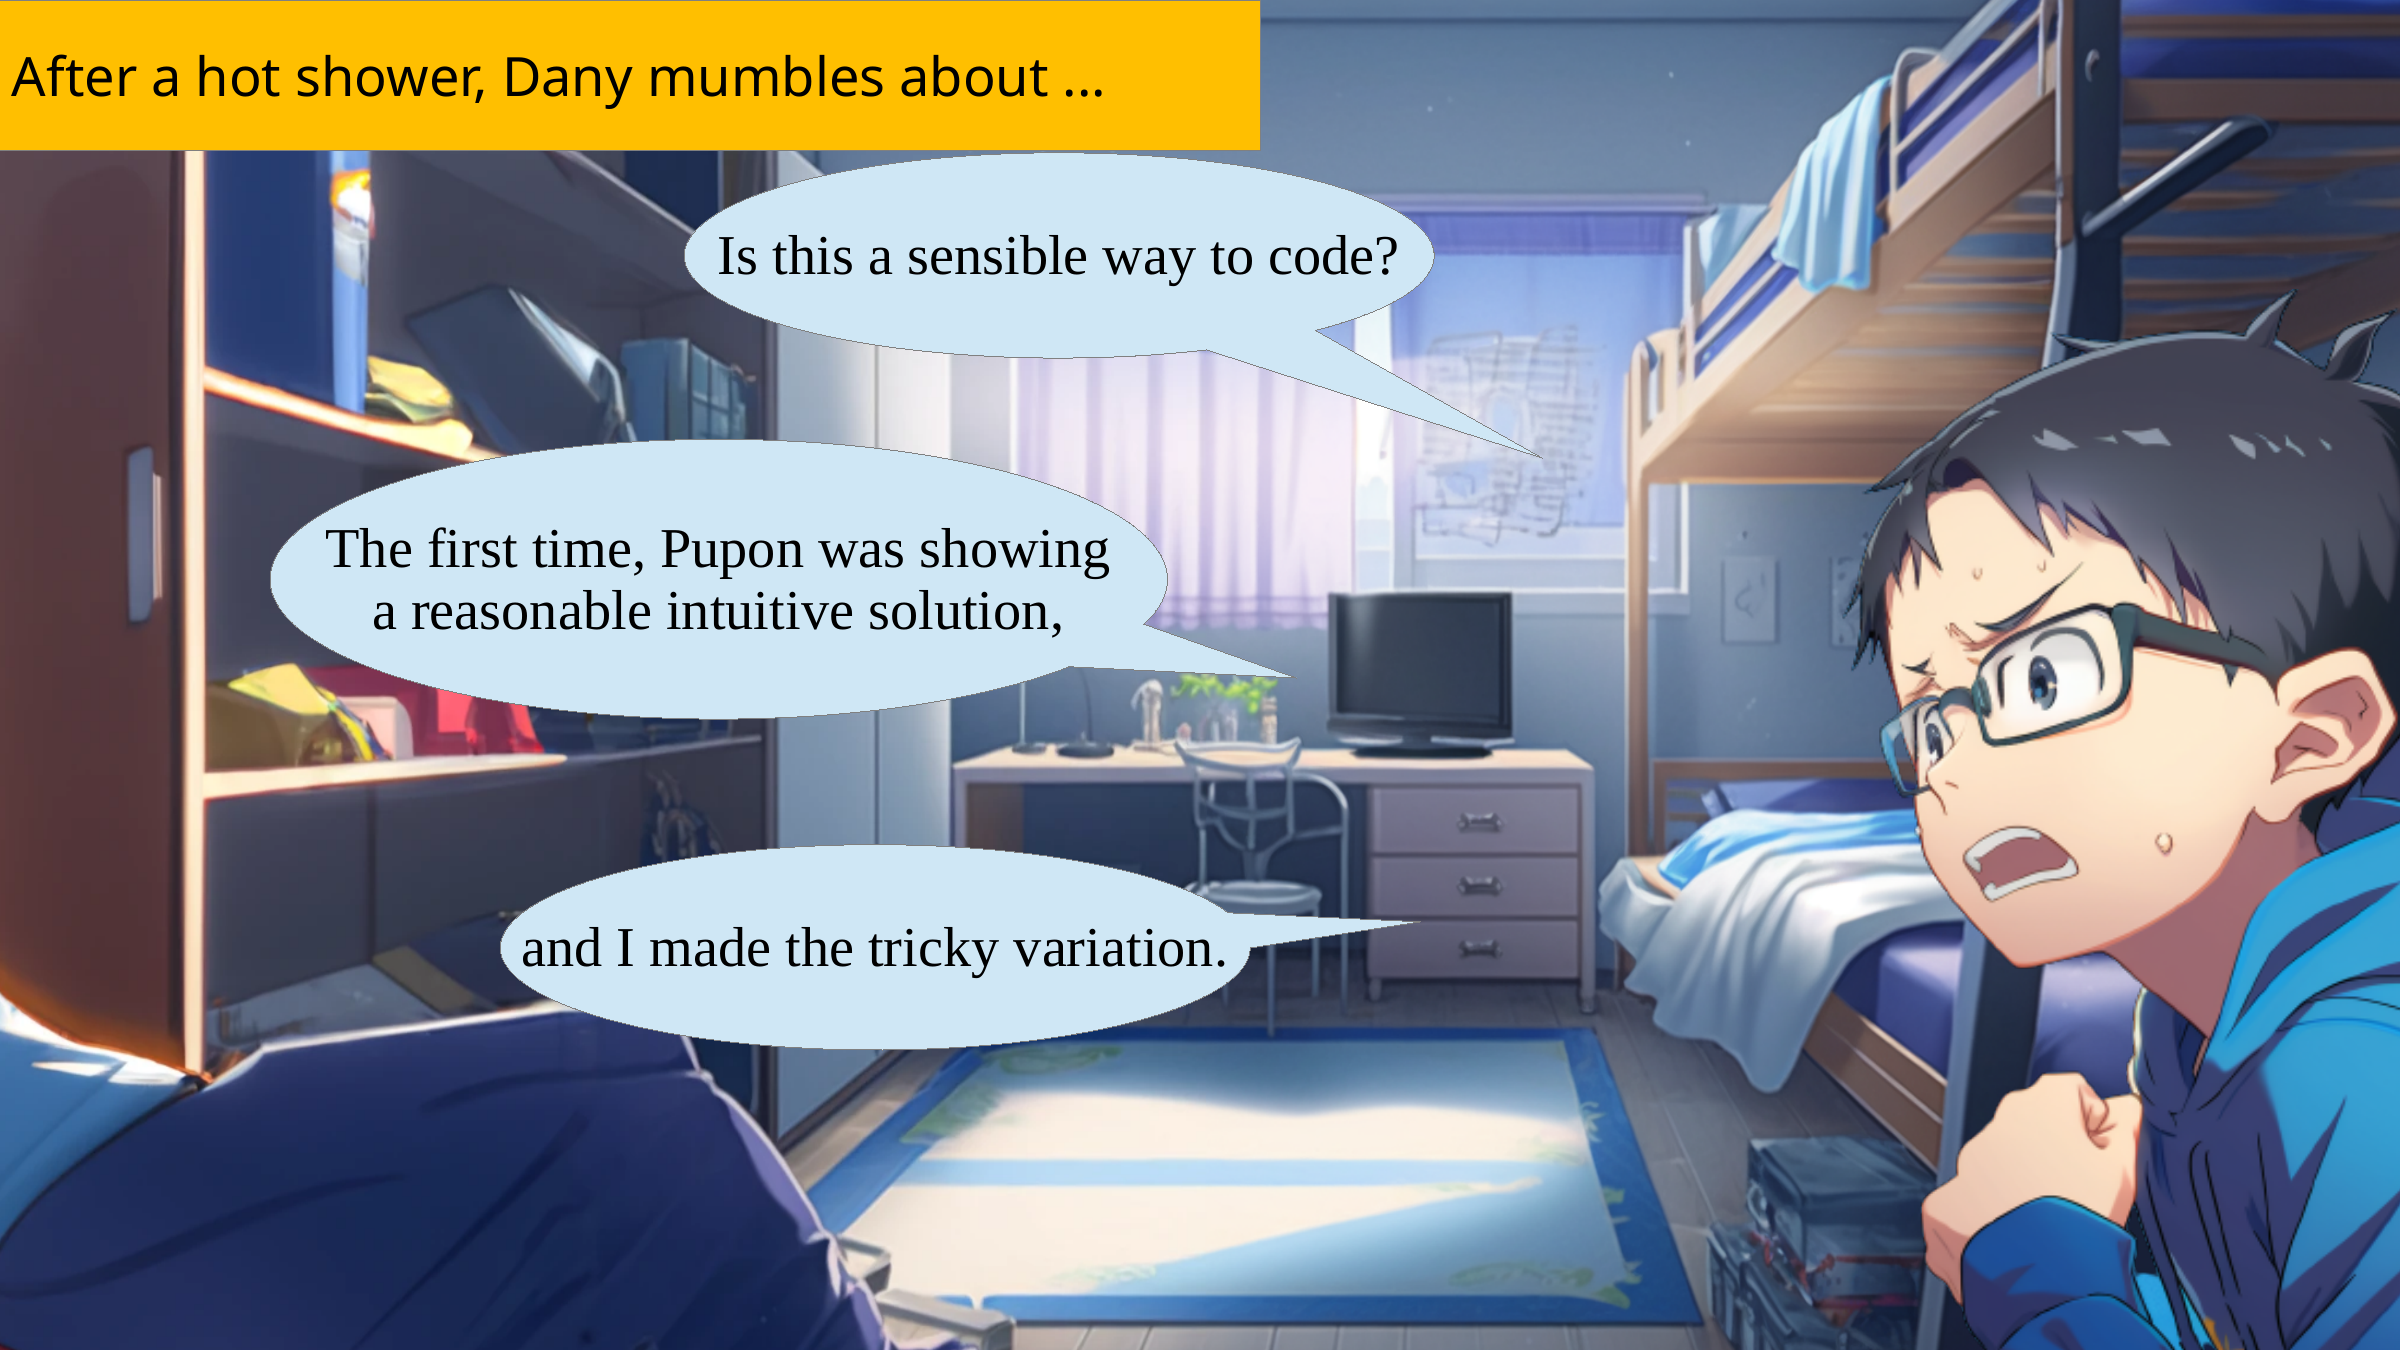

After a hot shower, Dany mumbles about ...
Is this a sensible way to code?
The first time, Pupon was showing
a reasonable intuitive solution,
and I made the tricky variation.